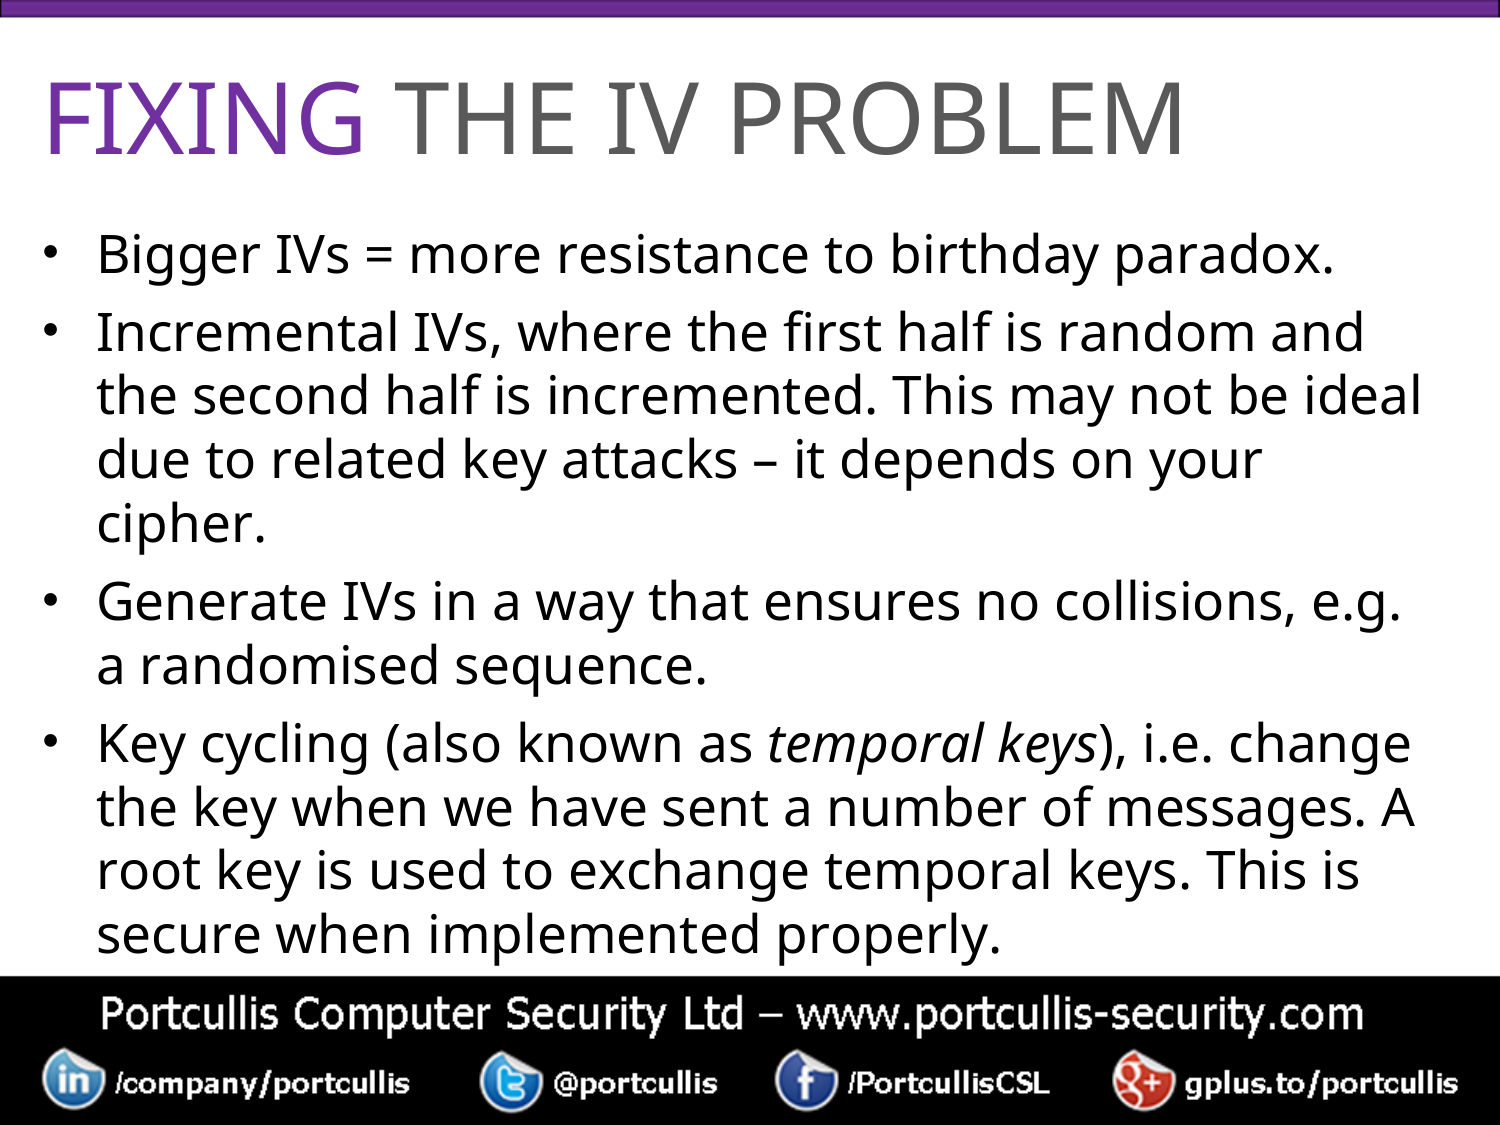

# FIXING THE IV PROBLEM
Bigger IVs = more resistance to birthday paradox.
Incremental IVs, where the first half is random and the second half is incremented. This may not be ideal due to related key attacks – it depends on your cipher.
Generate IVs in a way that ensures no collisions, e.g. a randomised sequence.
Key cycling (also known as temporal keys), i.e. change the key when we have sent a number of messages. A root key is used to exchange temporal keys. This is secure when implemented properly.